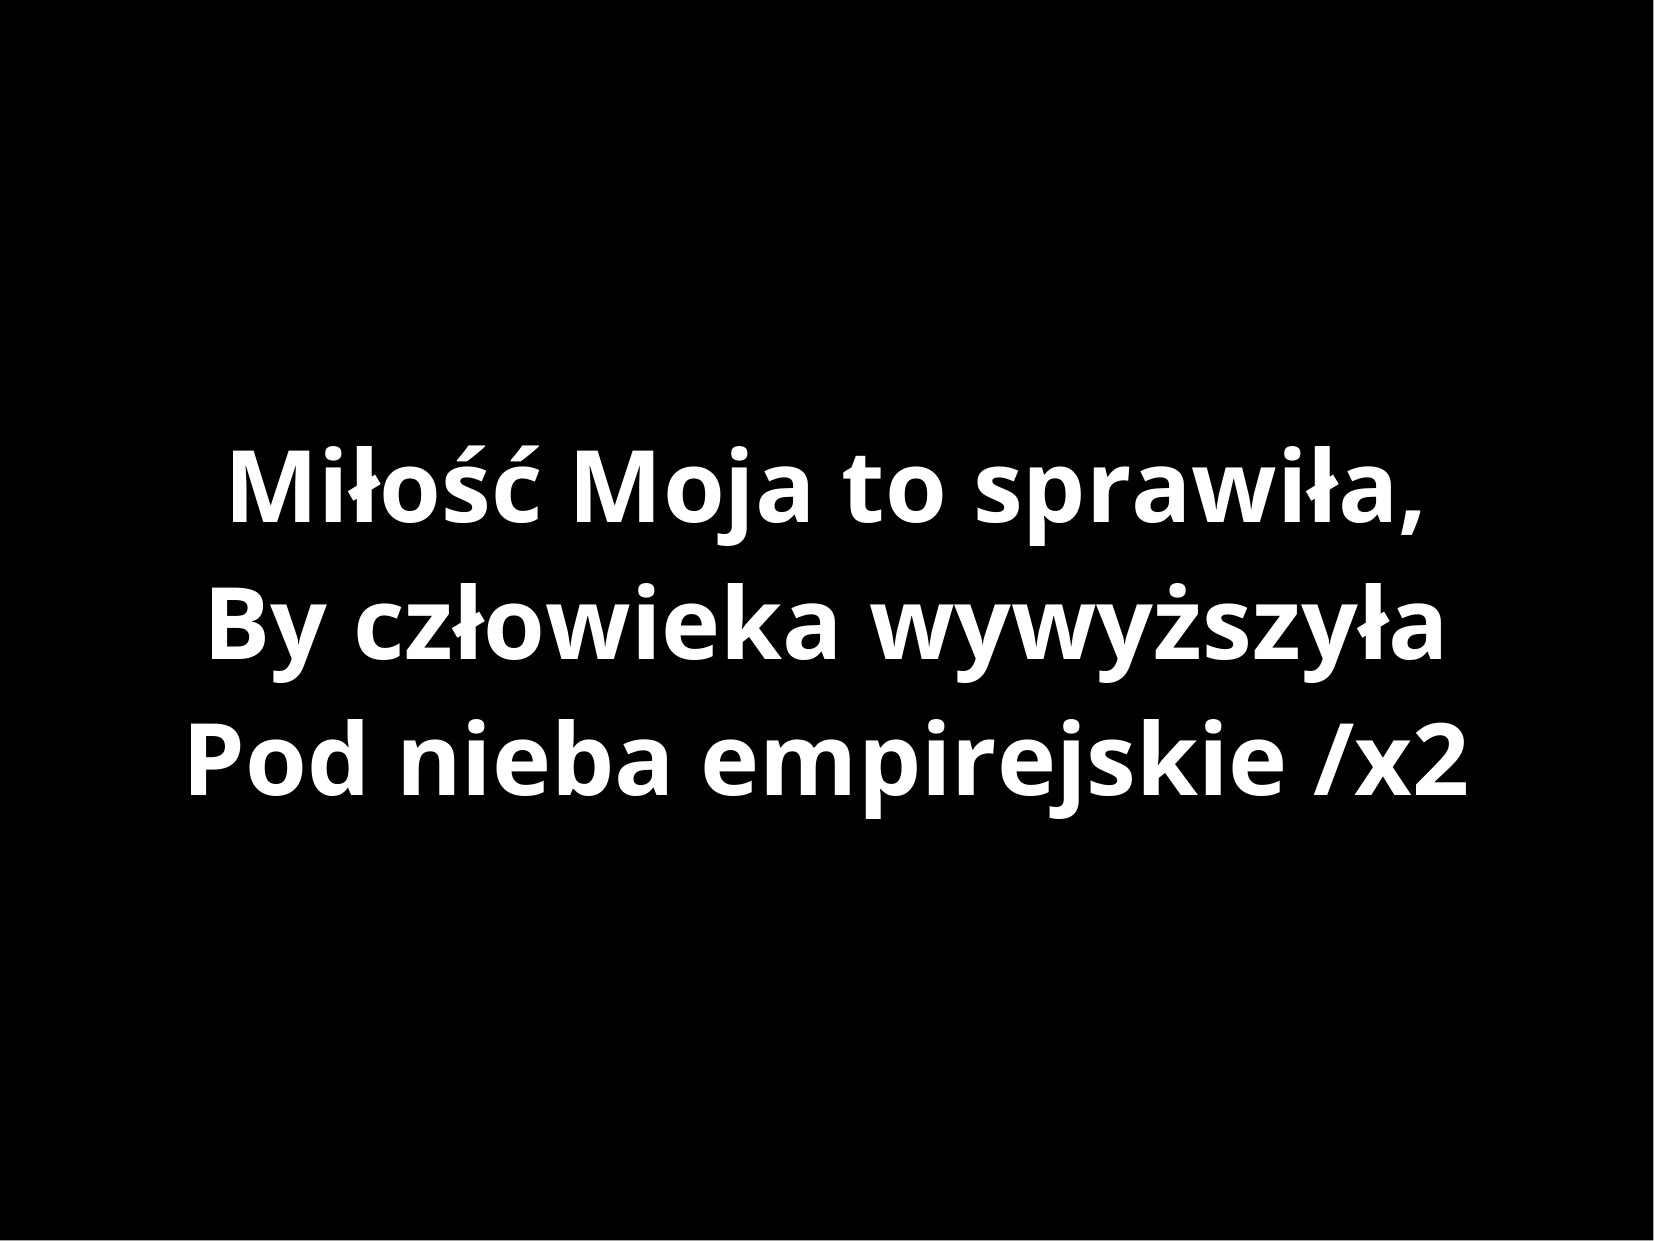

# Miłość Moja to sprawiła, By człowieka wywyższyła Pod nieba empirejskie /x2